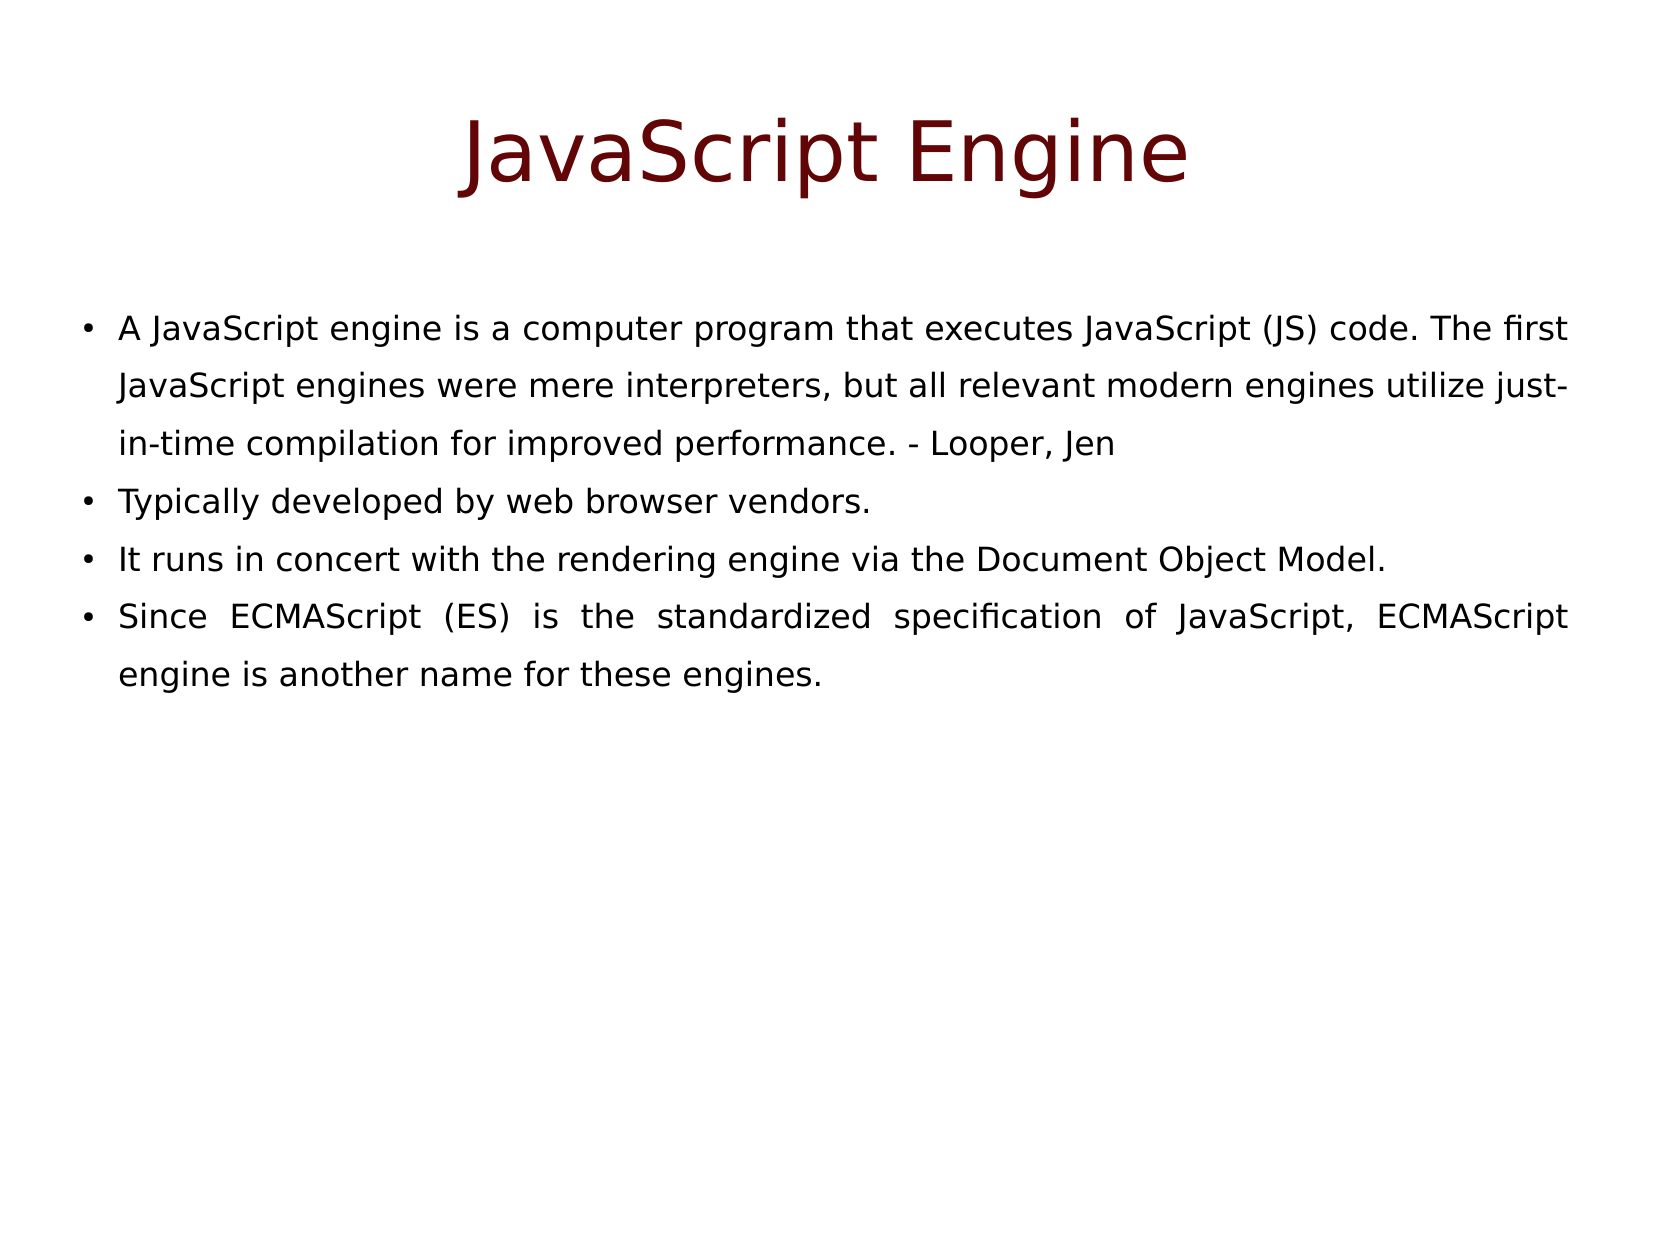

# JavaScript Engine
A JavaScript engine is a computer program that executes JavaScript (JS) code. The first JavaScript engines were mere interpreters, but all relevant modern engines utilize just-in-time compilation for improved performance. - Looper, Jen
Typically developed by web browser vendors.
It runs in concert with the rendering engine via the Document Object Model.
Since ECMAScript (ES) is the standardized specification of JavaScript, ECMAScript engine is another name for these engines.